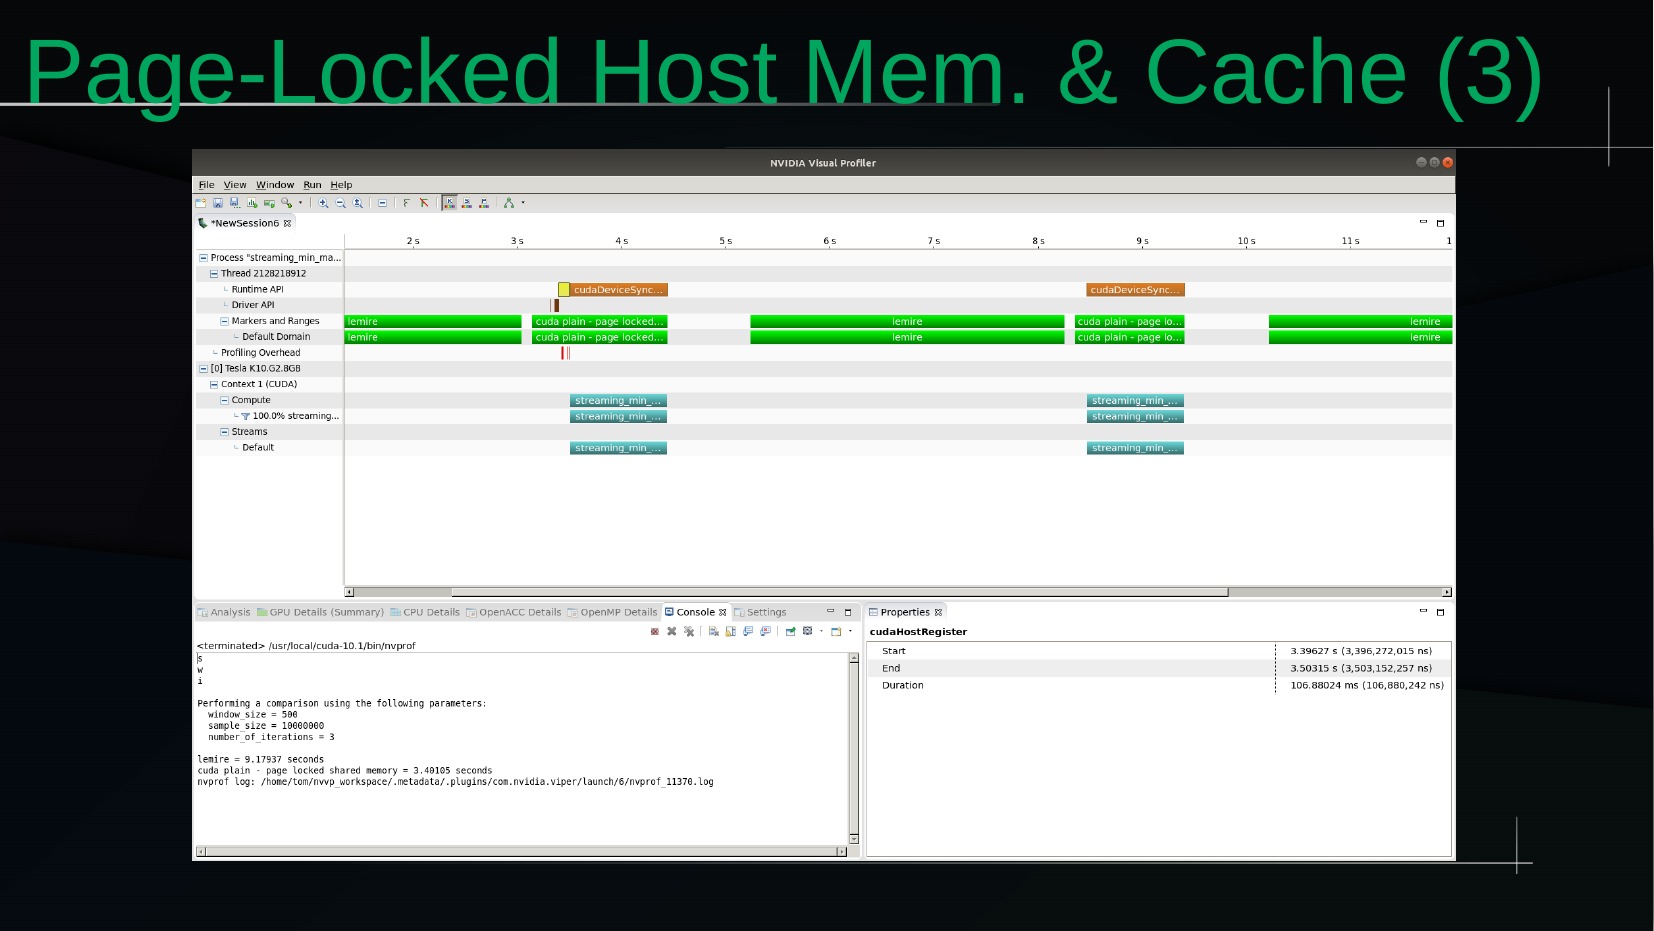

# Page-Locked Host Mem. & Cache (3)